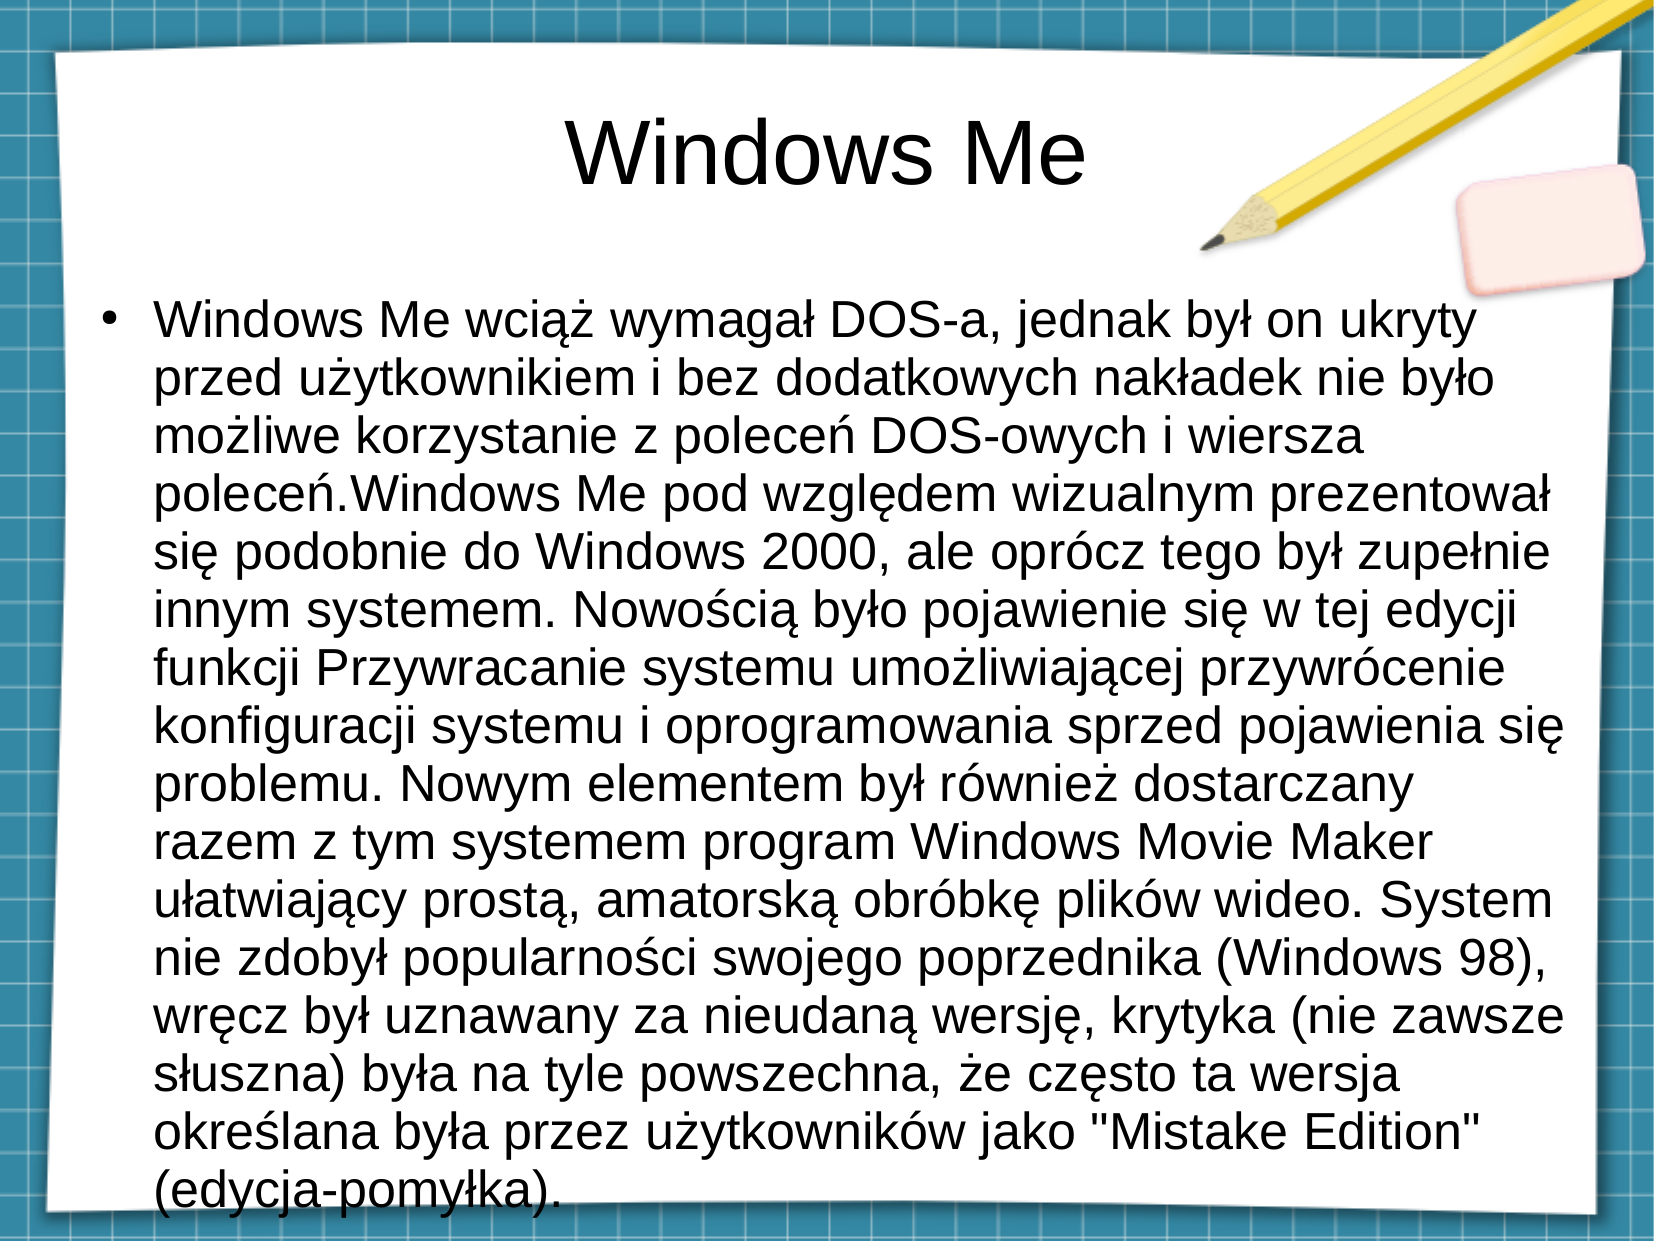

# Windows Me
Windows Me wciąż wymagał DOS-a, jednak był on ukryty przed użytkownikiem i bez dodatkowych nakładek nie było możliwe korzystanie z poleceń DOS-owych i wiersza poleceń.Windows Me pod względem wizualnym prezentował się podobnie do Windows 2000, ale oprócz tego był zupełnie innym systemem. Nowością było pojawienie się w tej edycji funkcji Przywracanie systemu umożliwiającej przywrócenie konfiguracji systemu i oprogramowania sprzed pojawienia się problemu. Nowym elementem był również dostarczany razem z tym systemem program Windows Movie Maker ułatwiający prostą, amatorską obróbkę plików wideo. System nie zdobył popularności swojego poprzednika (Windows 98), wręcz był uznawany za nieudaną wersję, krytyka (nie zawsze słuszna) była na tyle powszechna, że często ta wersja określana była przez użytkowników jako "Mistake Edition" (edycja-pomyłka).